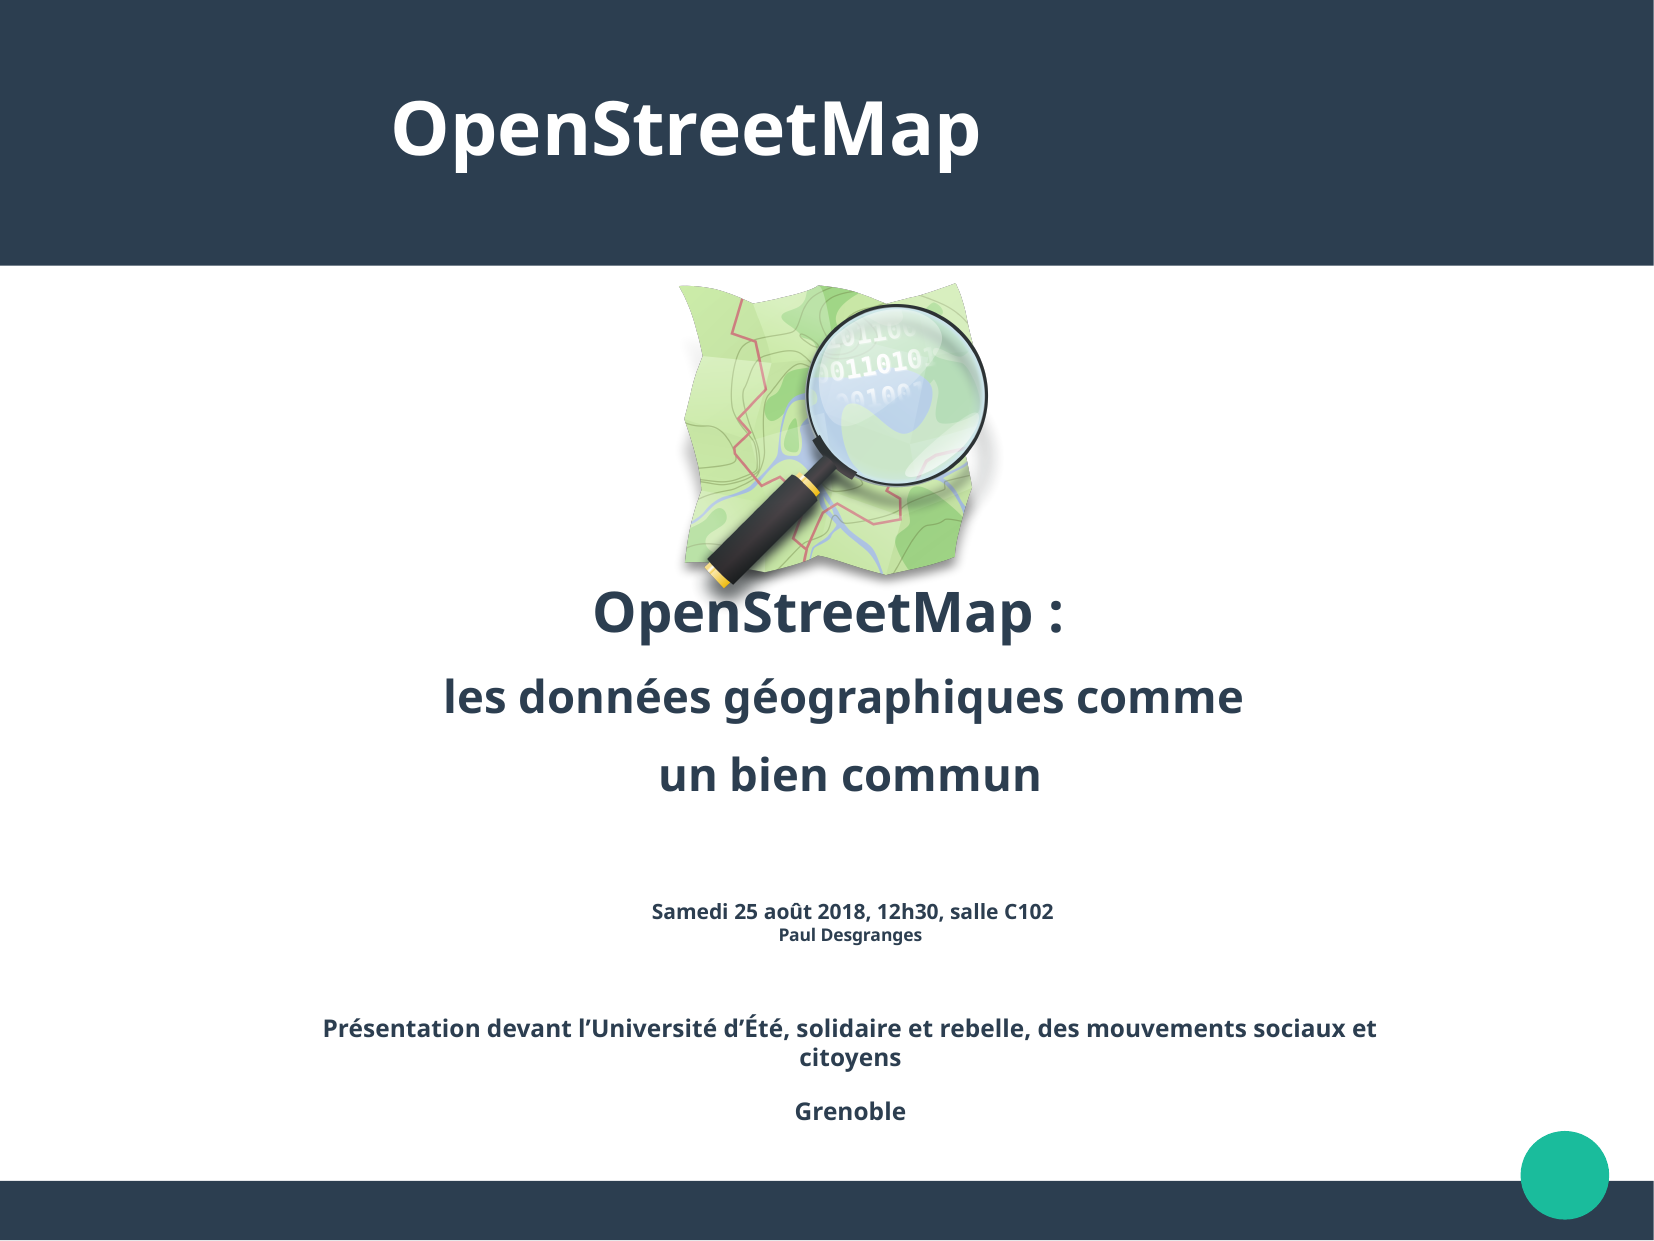

# OpenStreetMap
OpenStreetMap :
les données géographiques comme
un bien commun
 Samedi 25 août 2018, 12h30, salle C102
Paul Desgranges
Présentation devant l’Université d’Été, solidaire et rebelle, des mouvements sociaux et citoyens
Grenoble